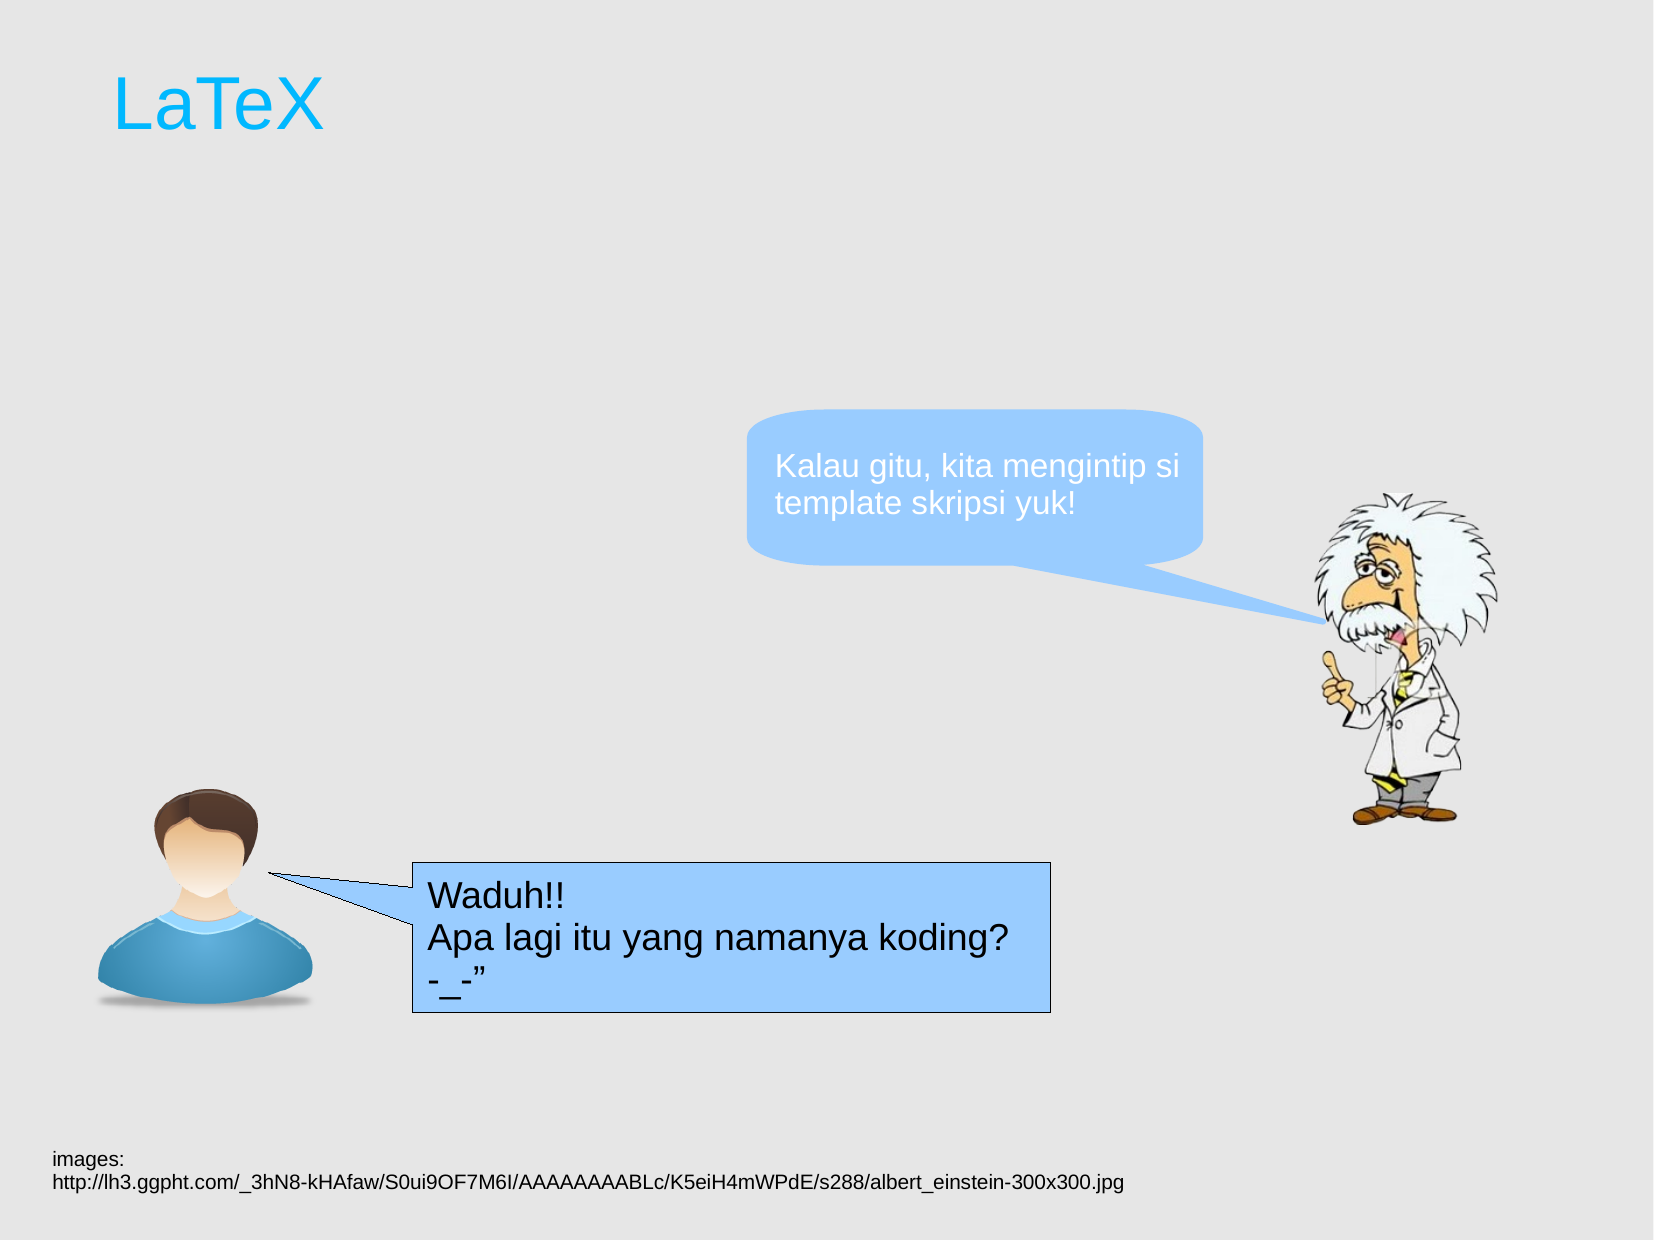

# LaTeX
Kalau gitu, kita mengintip si
template skripsi yuk!
Waduh!!
Apa lagi itu yang namanya koding?
-_-”
images:
http://lh3.ggpht.com/_3hN8-kHAfaw/S0ui9OF7M6I/AAAAAAAABLc/K5eiH4mWPdE/s288/albert_einstein-300x300.jpg